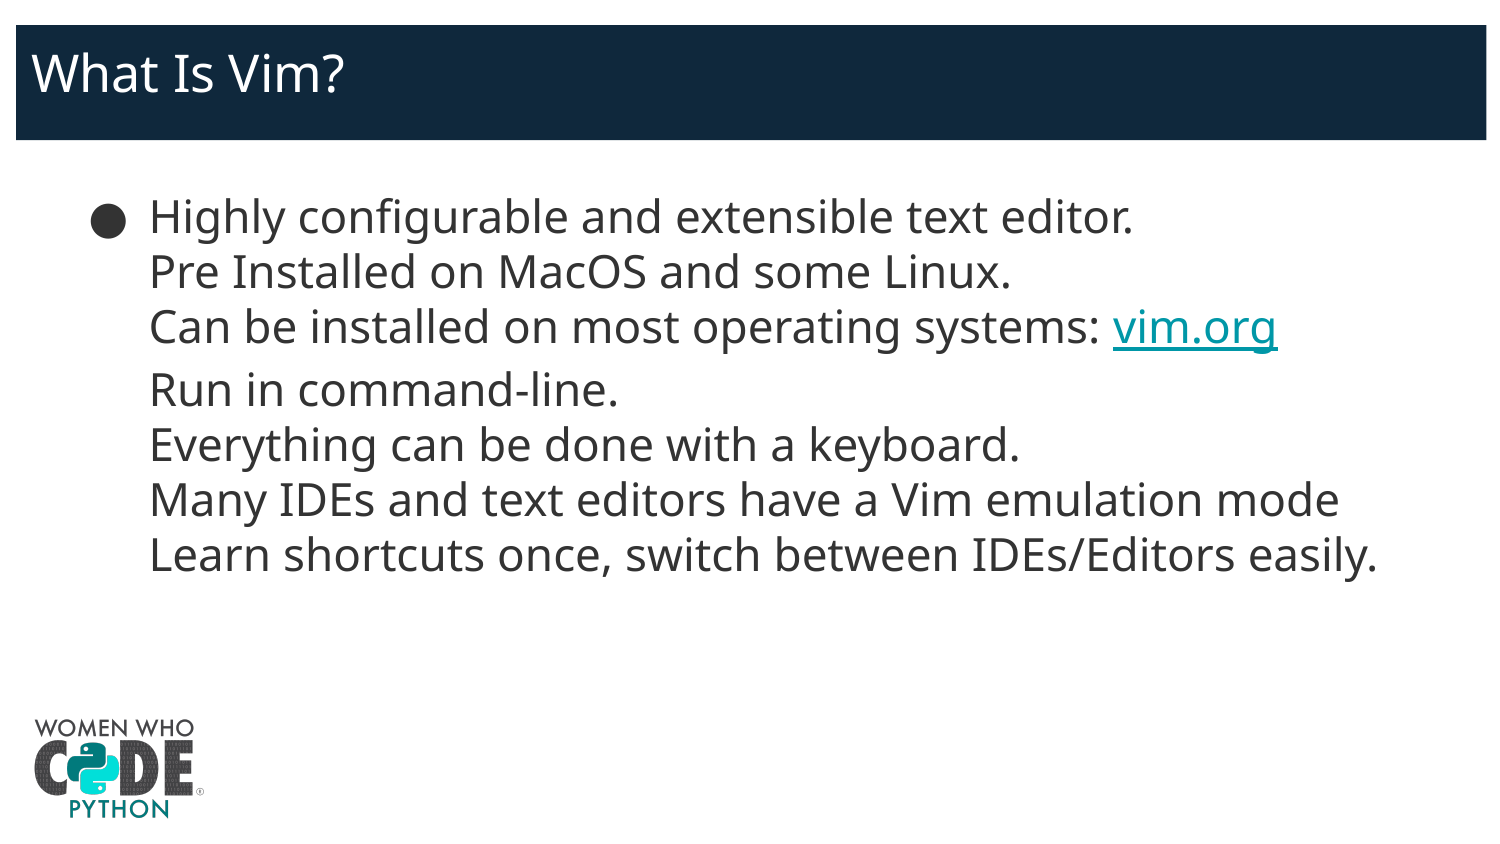

What Is Vim?
# Highly configurable and extensible text editor. Pre Installed on MacOS and some Linux. Can be installed on most operating systems: vim.org Run in command-line. Everything can be done with a keyboard. Many IDEs and text editors have a Vim emulation mode Learn shortcuts once, switch between IDEs/Editors easily.